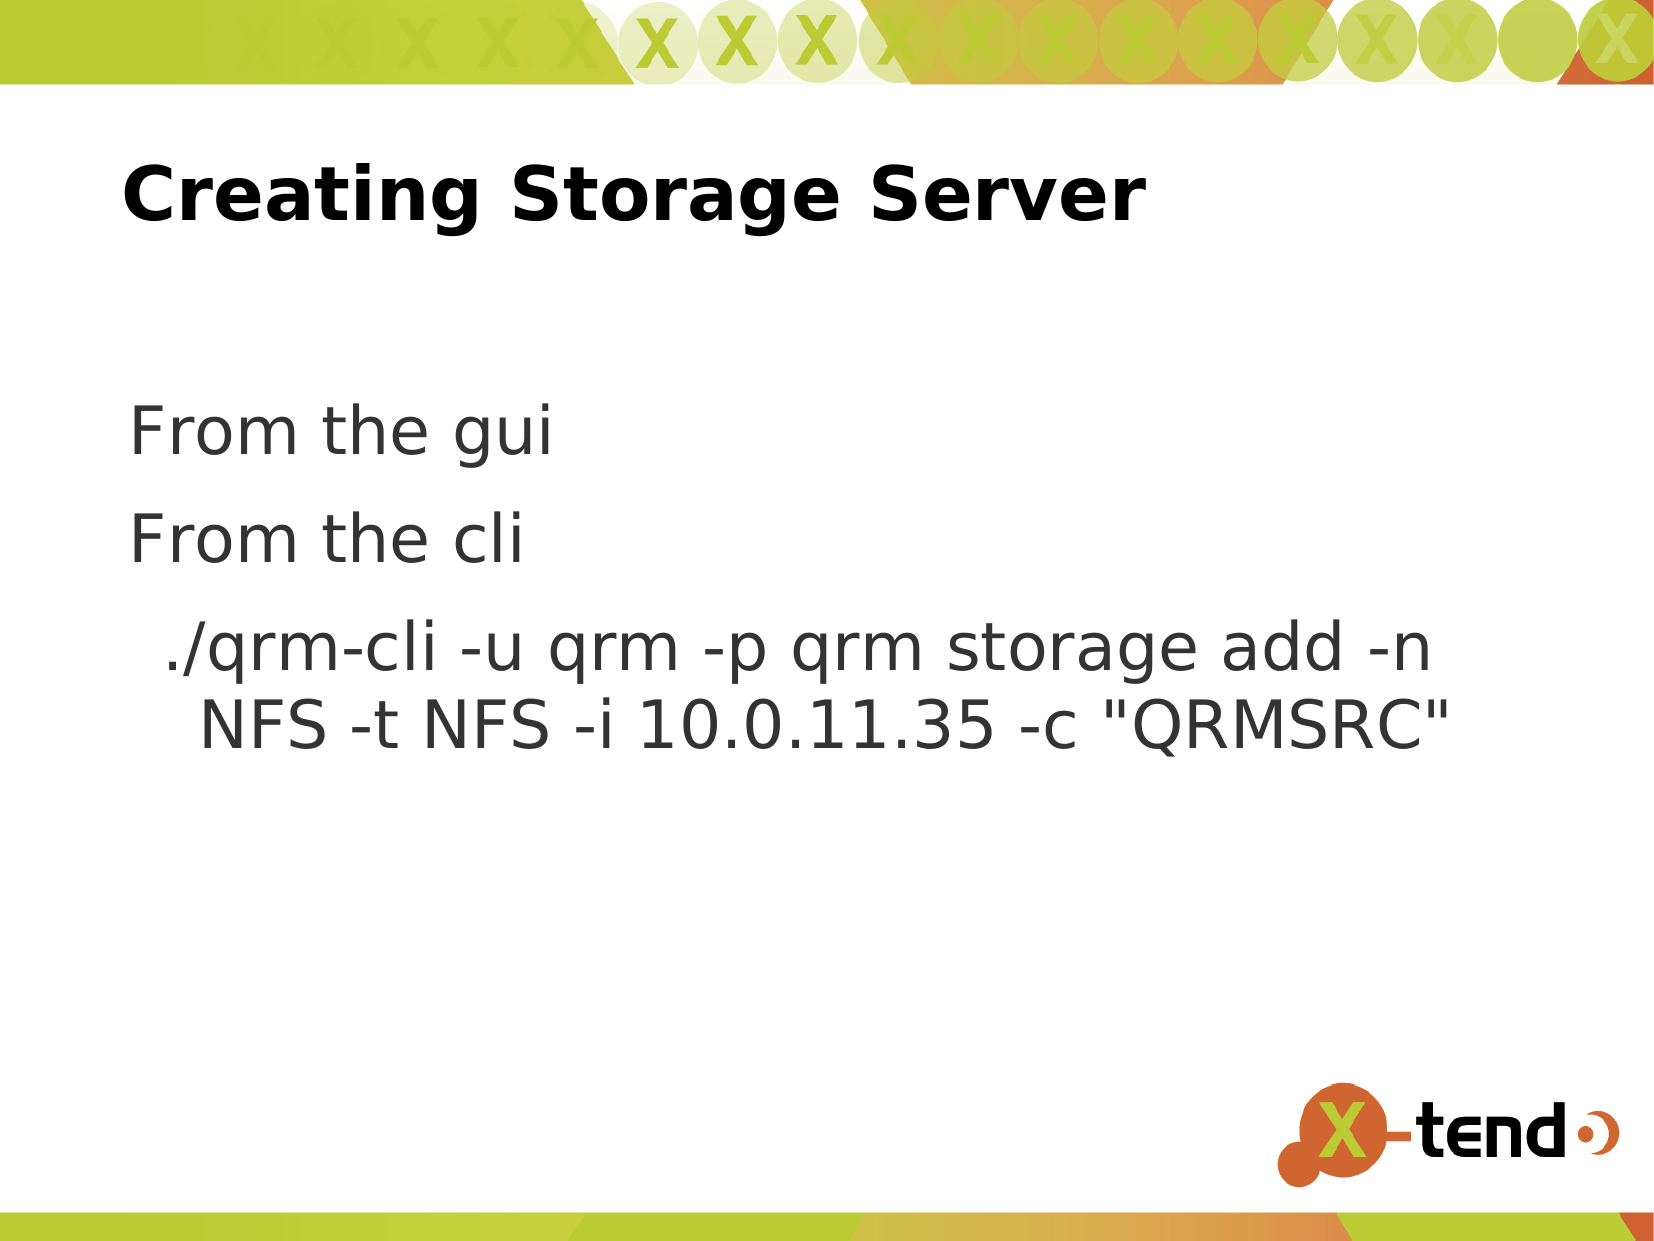

# Creating Storage Server
From the gui
From the cli
./qrm-cli -u qrm -p qrm storage add -n NFS -t NFS -i 10.0.11.35 -c "QRMSRC"